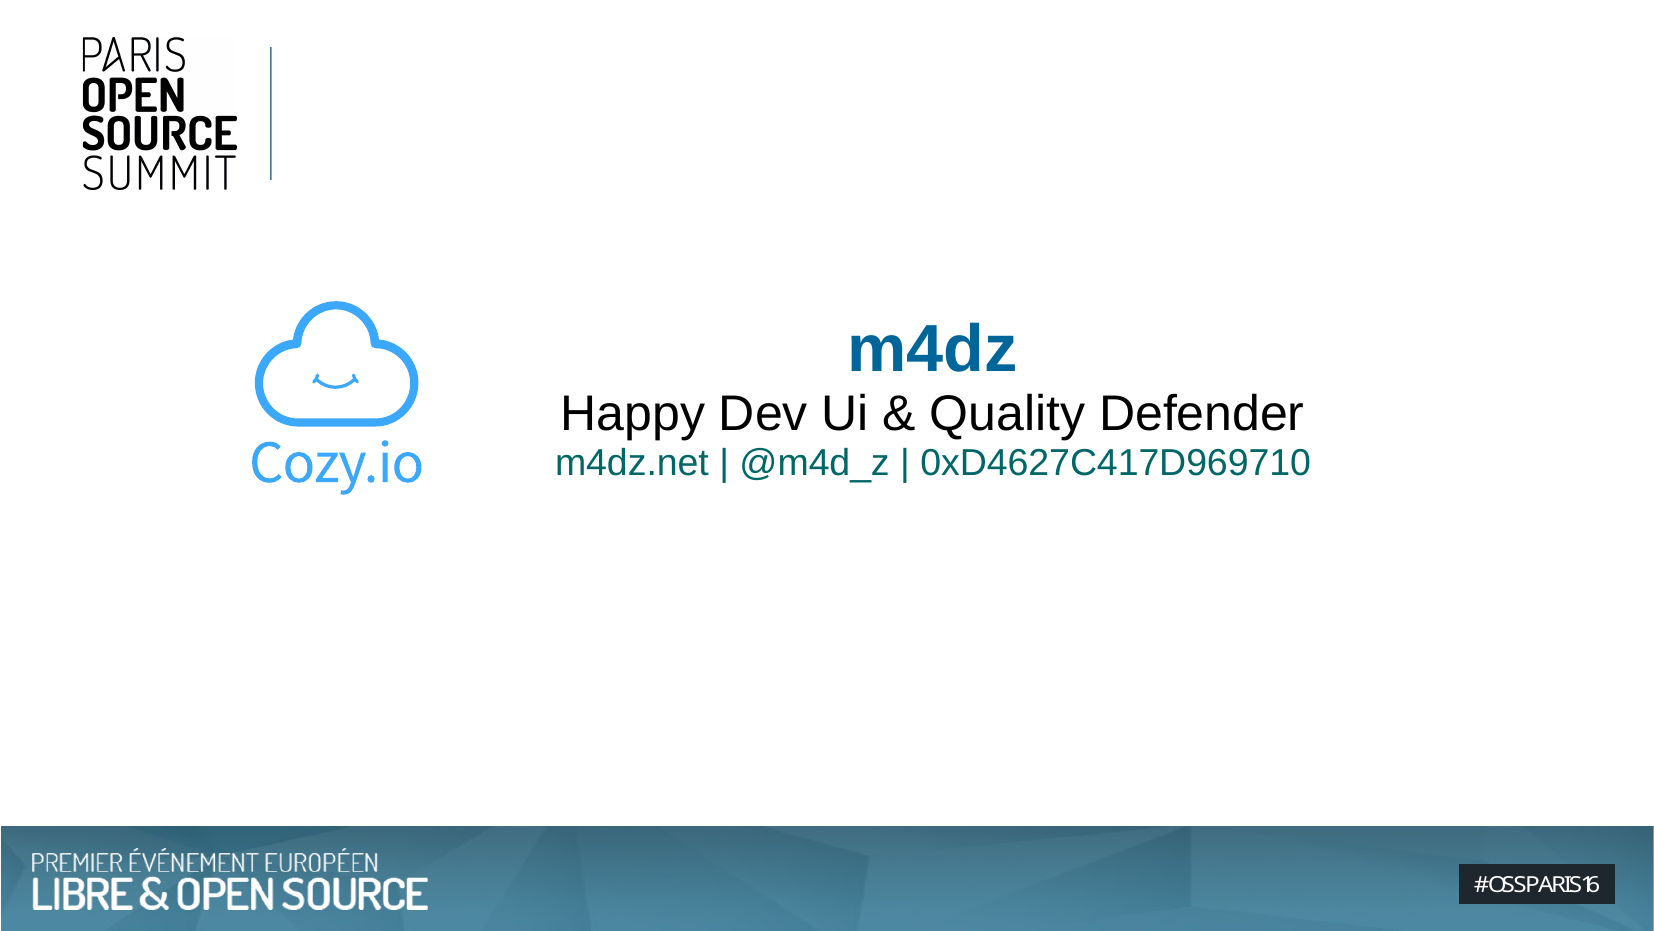

#
m4dz
Happy Dev Ui & Quality Defender
m4dz.net | @m4d_z | 0xD4627C417D969710